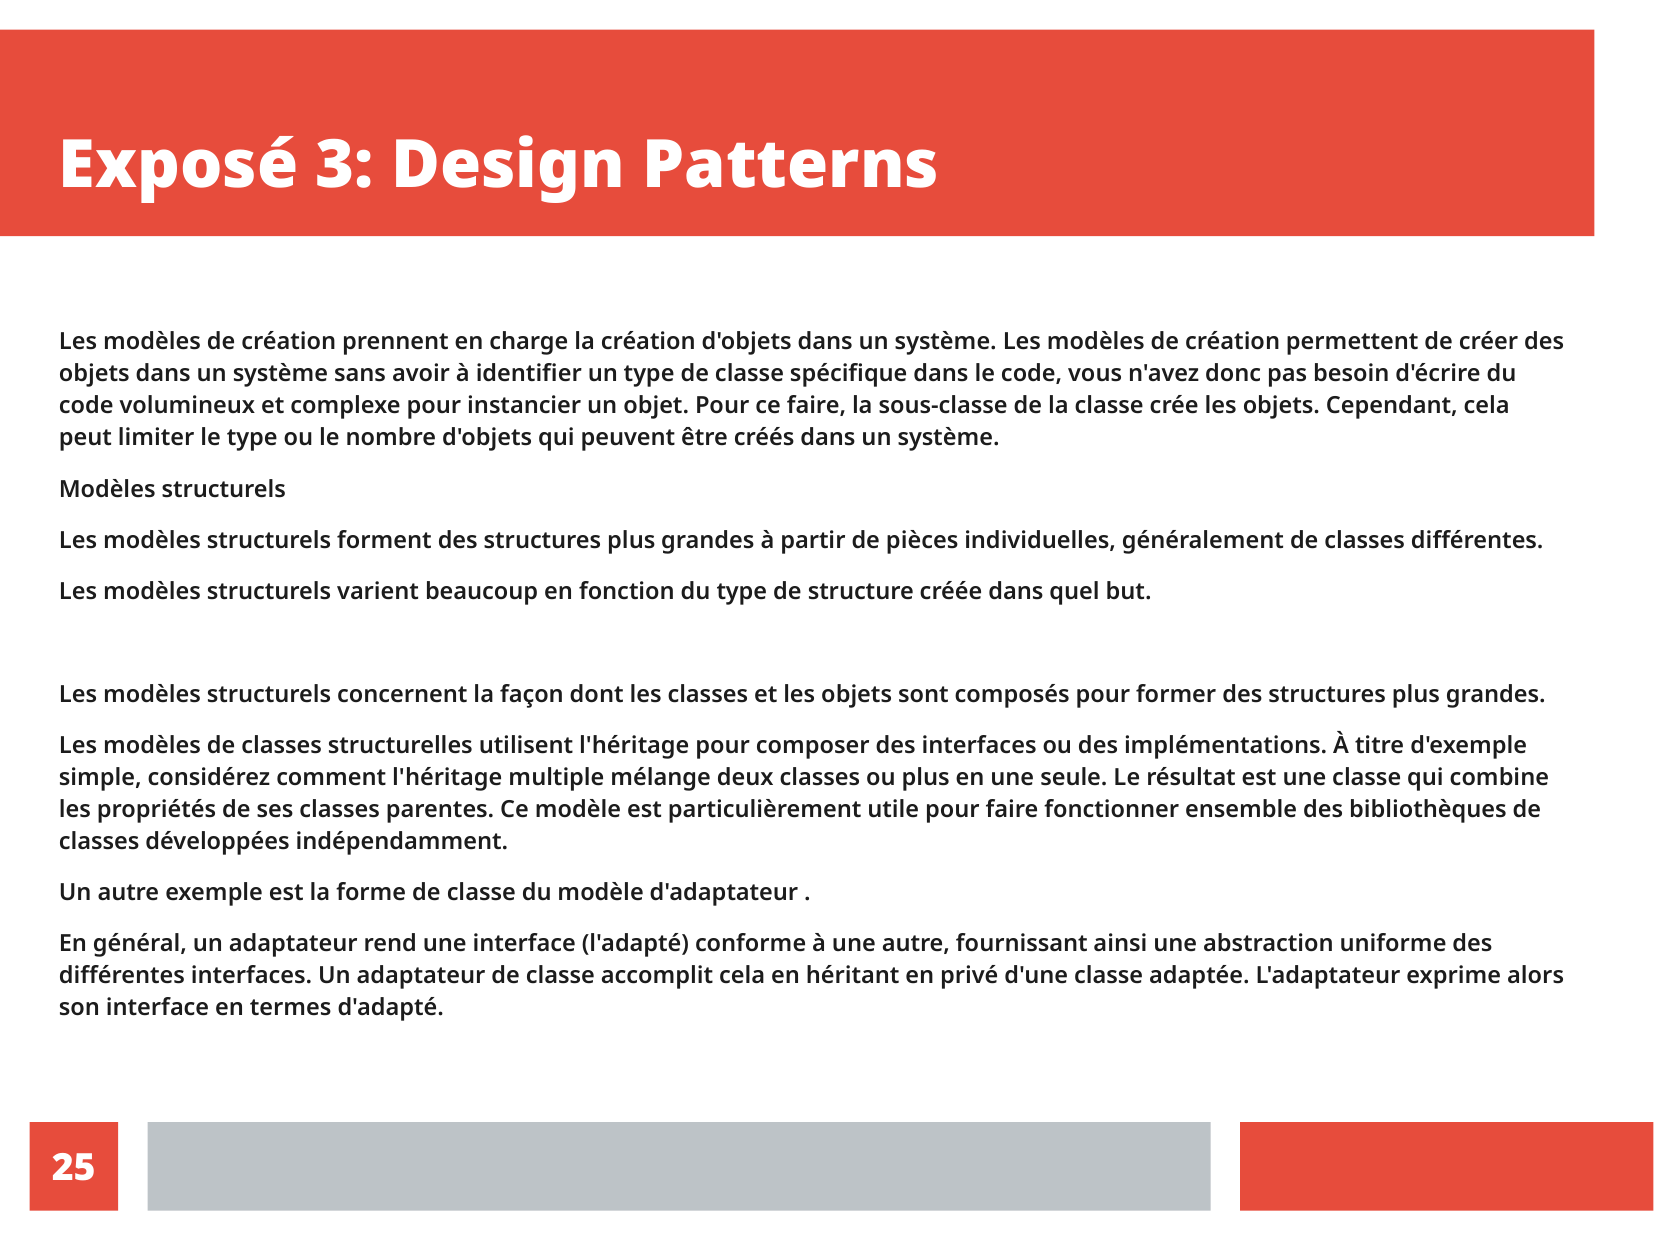

# Exposé 3: Design Patterns
Les modèles de création prennent en charge la création d'objets dans un système. Les modèles de création permettent de créer des objets dans un système sans avoir à identifier un type de classe spécifique dans le code, vous n'avez donc pas besoin d'écrire du code volumineux et complexe pour instancier un objet. Pour ce faire, la sous-classe de la classe crée les objets. Cependant, cela peut limiter le type ou le nombre d'objets qui peuvent être créés dans un système.
Modèles structurels
Les modèles structurels forment des structures plus grandes à partir de pièces individuelles, généralement de classes différentes.
Les modèles structurels varient beaucoup en fonction du type de structure créée dans quel but.
Les modèles structurels concernent la façon dont les classes et les objets sont composés pour former des structures plus grandes.
Les modèles de classes structurelles utilisent l'héritage pour composer des interfaces ou des implémentations. À titre d'exemple simple, considérez comment l'héritage multiple mélange deux classes ou plus en une seule. Le résultat est une classe qui combine les propriétés de ses classes parentes. Ce modèle est particulièrement utile pour faire fonctionner ensemble des bibliothèques de classes développées indépendamment.
Un autre exemple est la forme de classe du modèle d'adaptateur .
En général, un adaptateur rend une interface (l'adapté) conforme à une autre, fournissant ainsi une abstraction uniforme des différentes interfaces. Un adaptateur de classe accomplit cela en héritant en privé d'une classe adaptée. L'adaptateur exprime alors son interface en termes d'adapté.
25